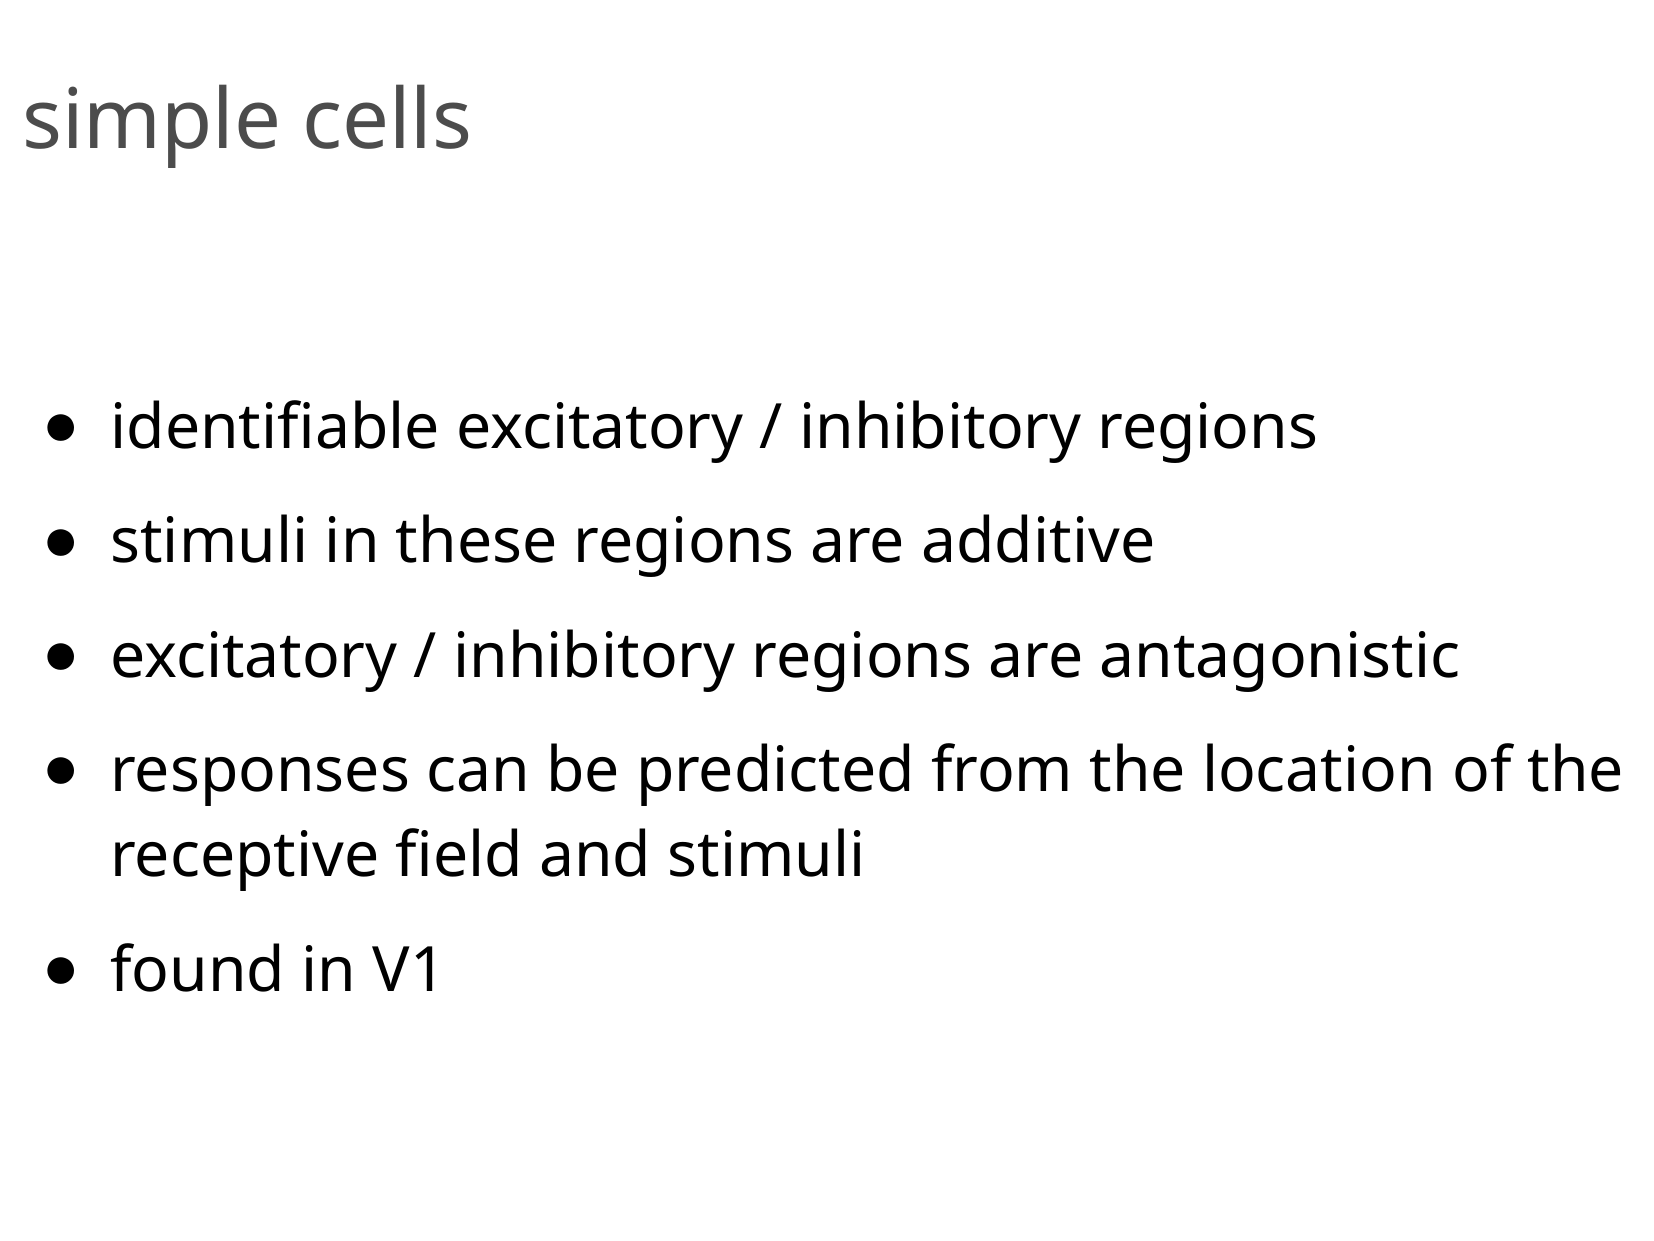

# simple cells
identifiable excitatory / inhibitory regions
stimuli in these regions are additive
excitatory / inhibitory regions are antagonistic
responses can be predicted from the location of the receptive field and stimuli
found in V1